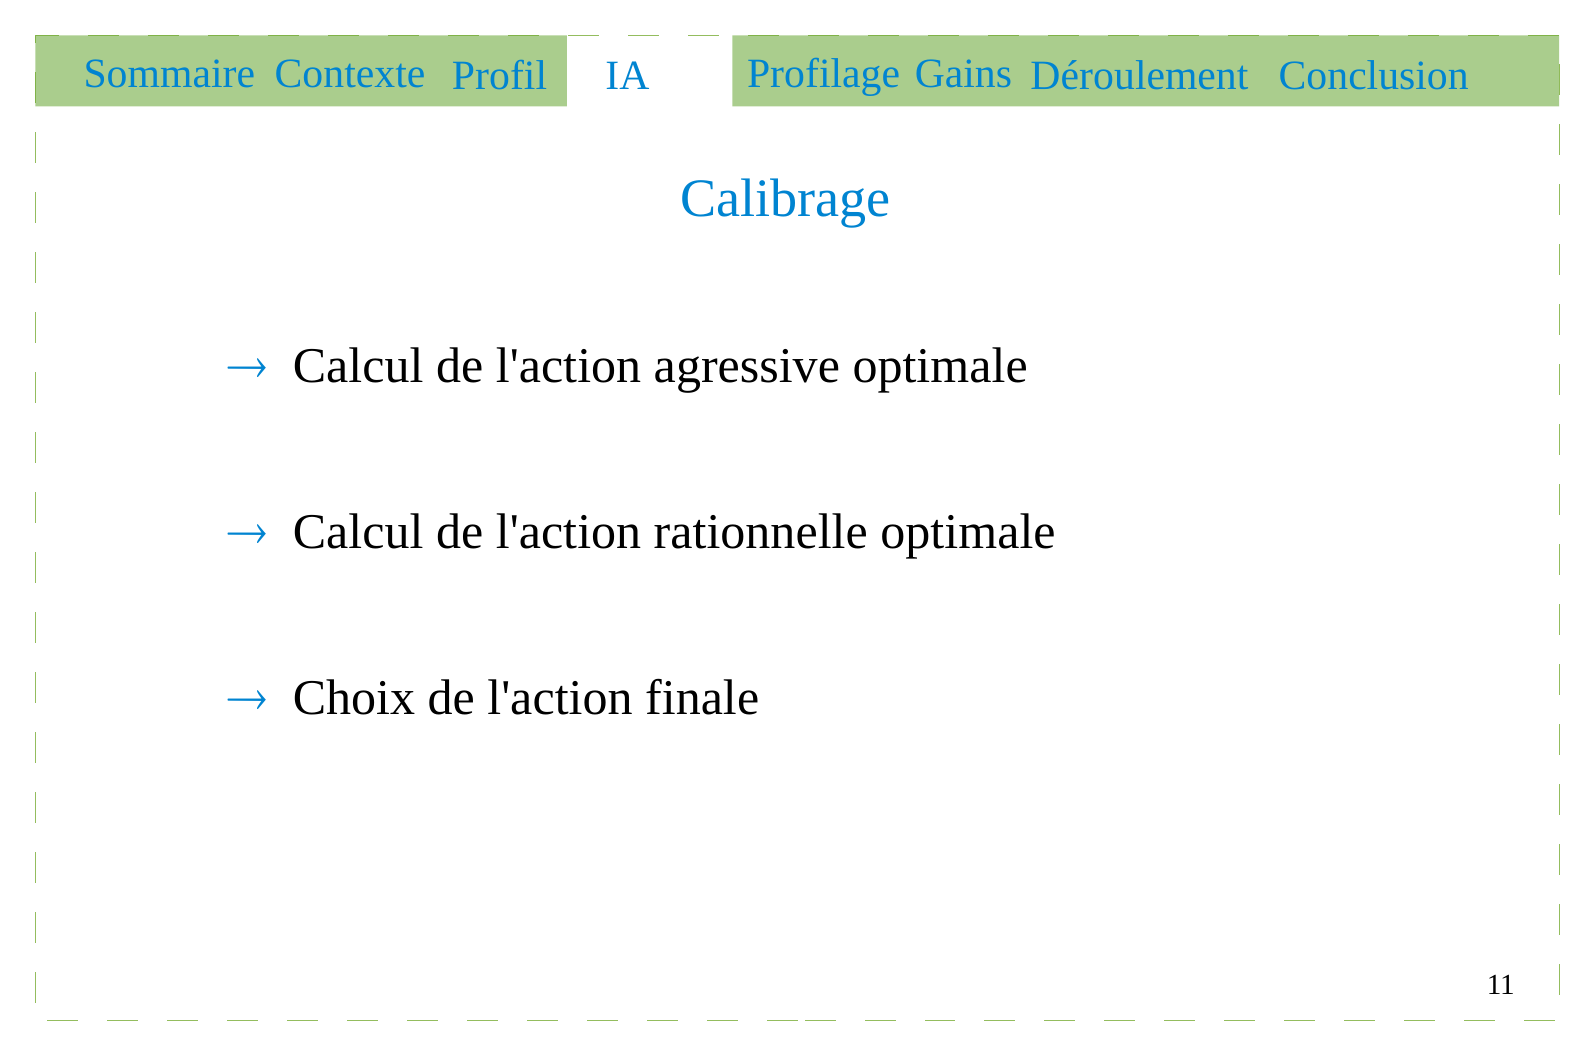

Profilage
Gains
Sommaire
Contexte
Profil
Déroulement
Conclusion
IA
Calibrage
® Calcul de l'action agressive optimale
® Calcul de l'action rationnelle optimale
® Choix de l'action finale
11